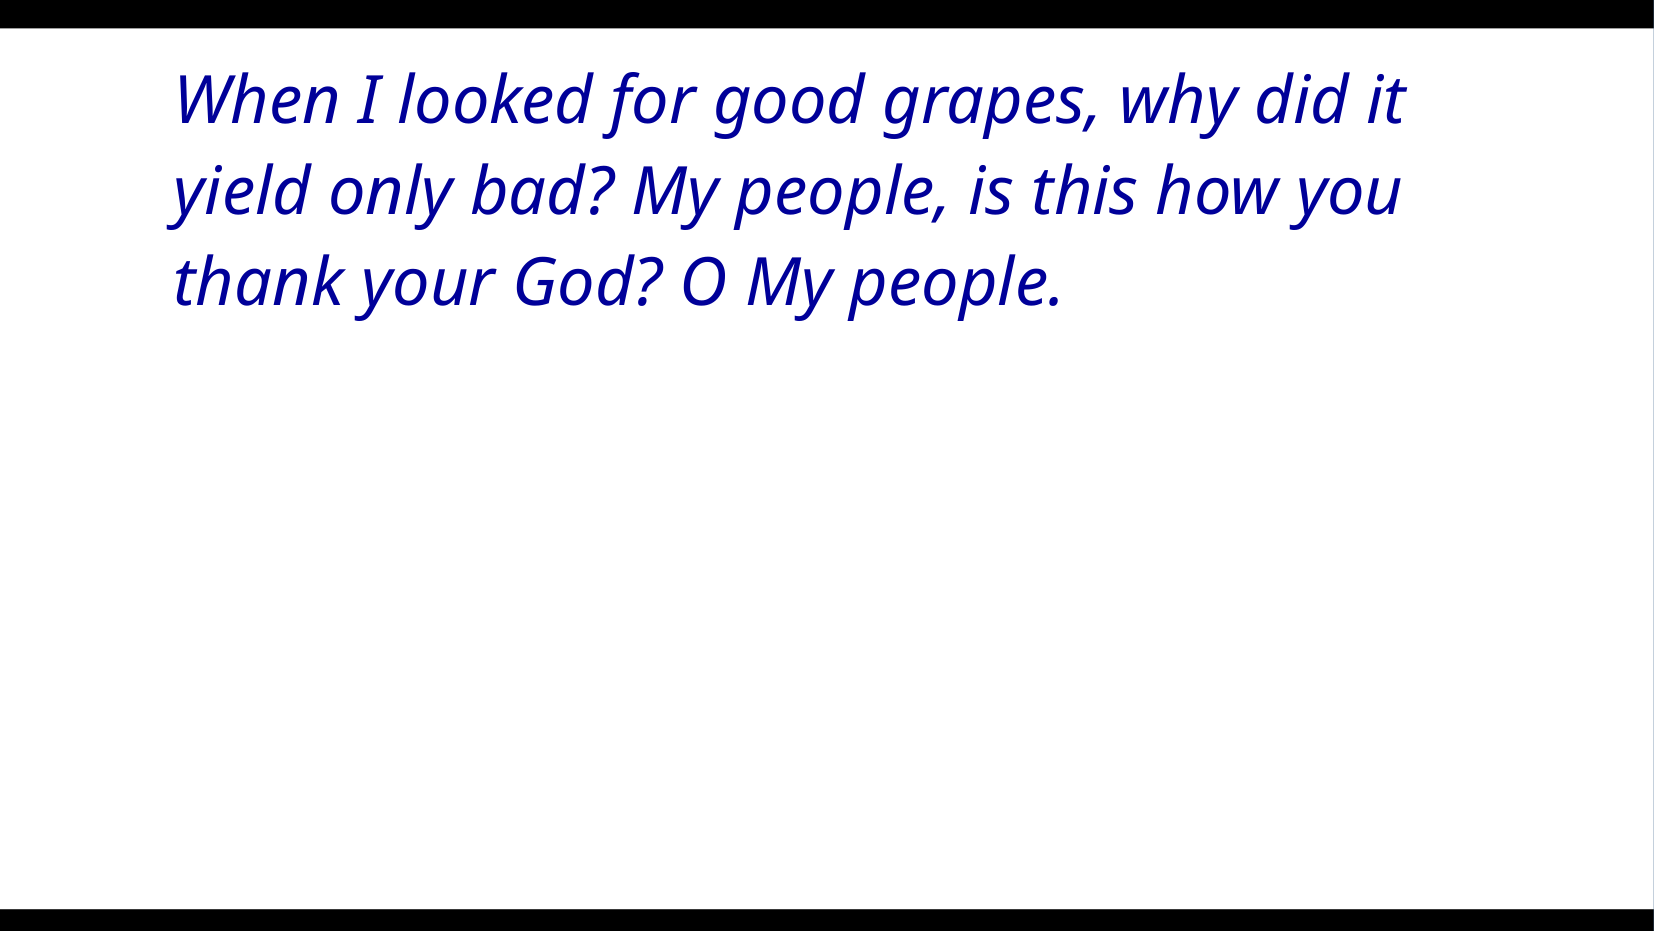

When I looked for good grapes, why did it
 yield only bad? My people, is this how you
 thank your God? O My people.